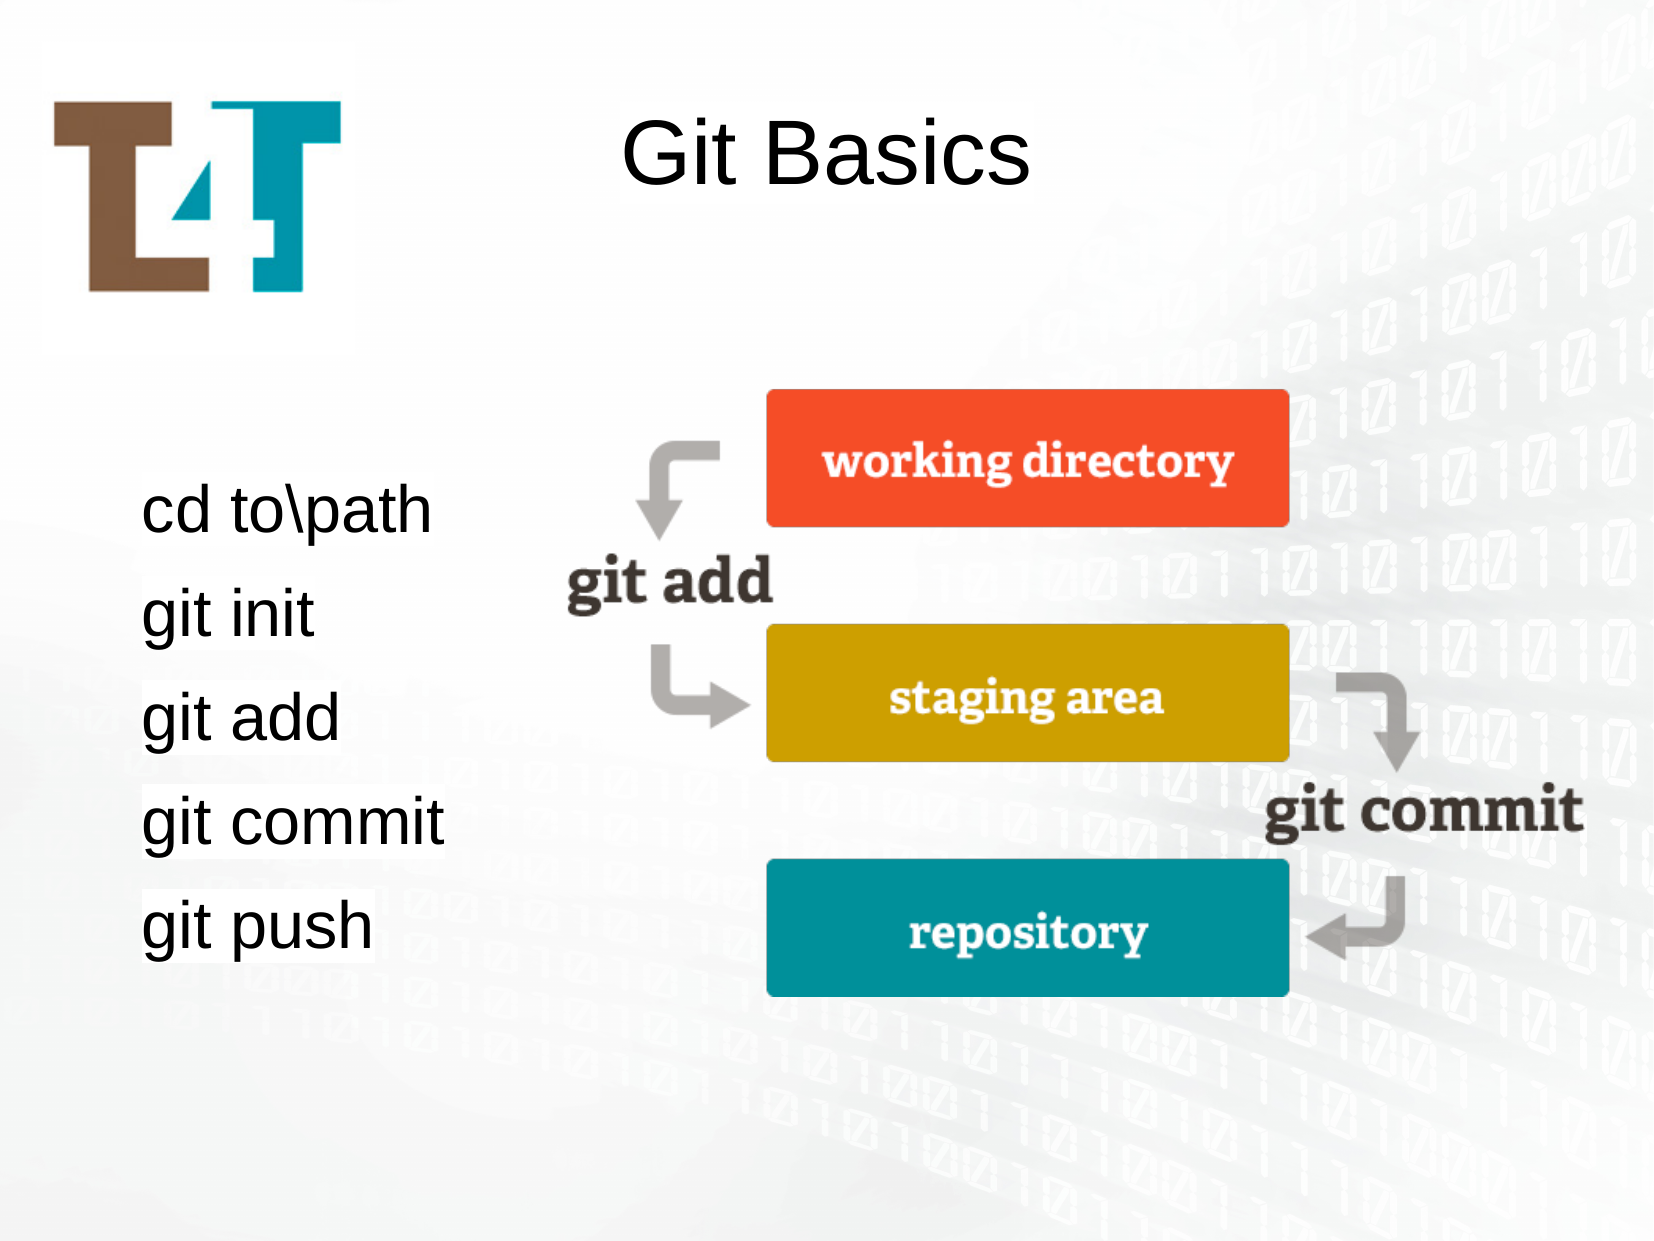

# Git Basics
cd to\path
git init
git add
git commit
git push